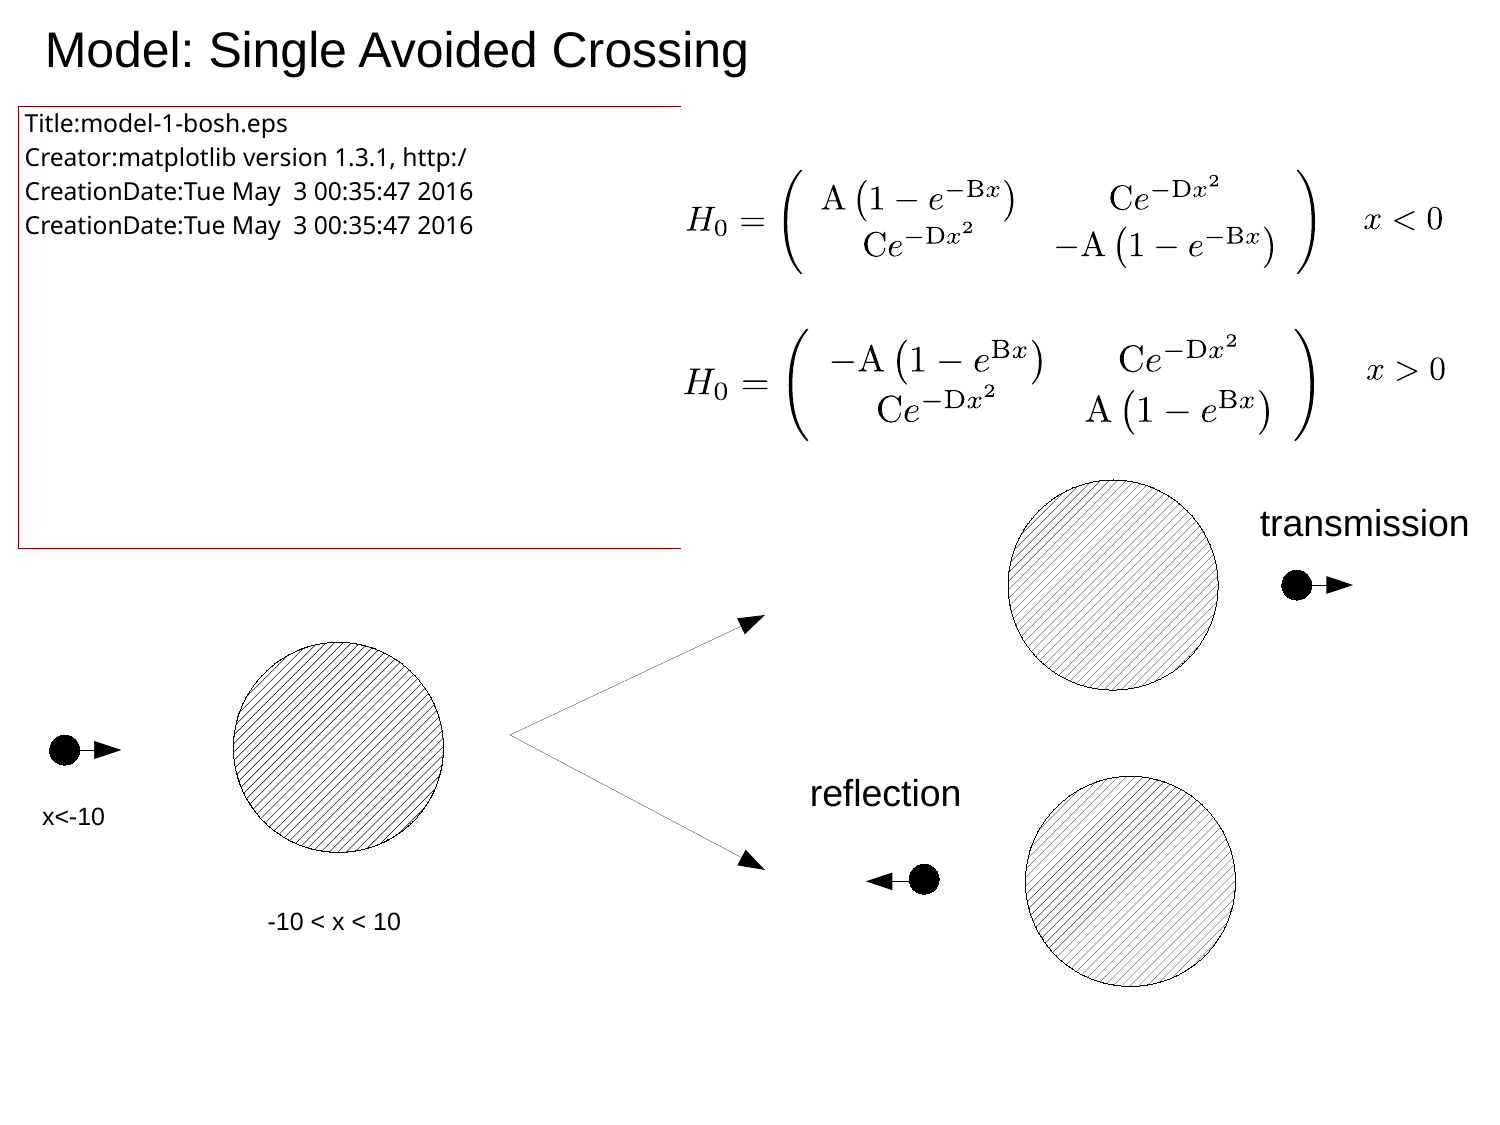

Model: Single Avoided Crossing
transmission
reflection
x<-10
-10 < x < 10